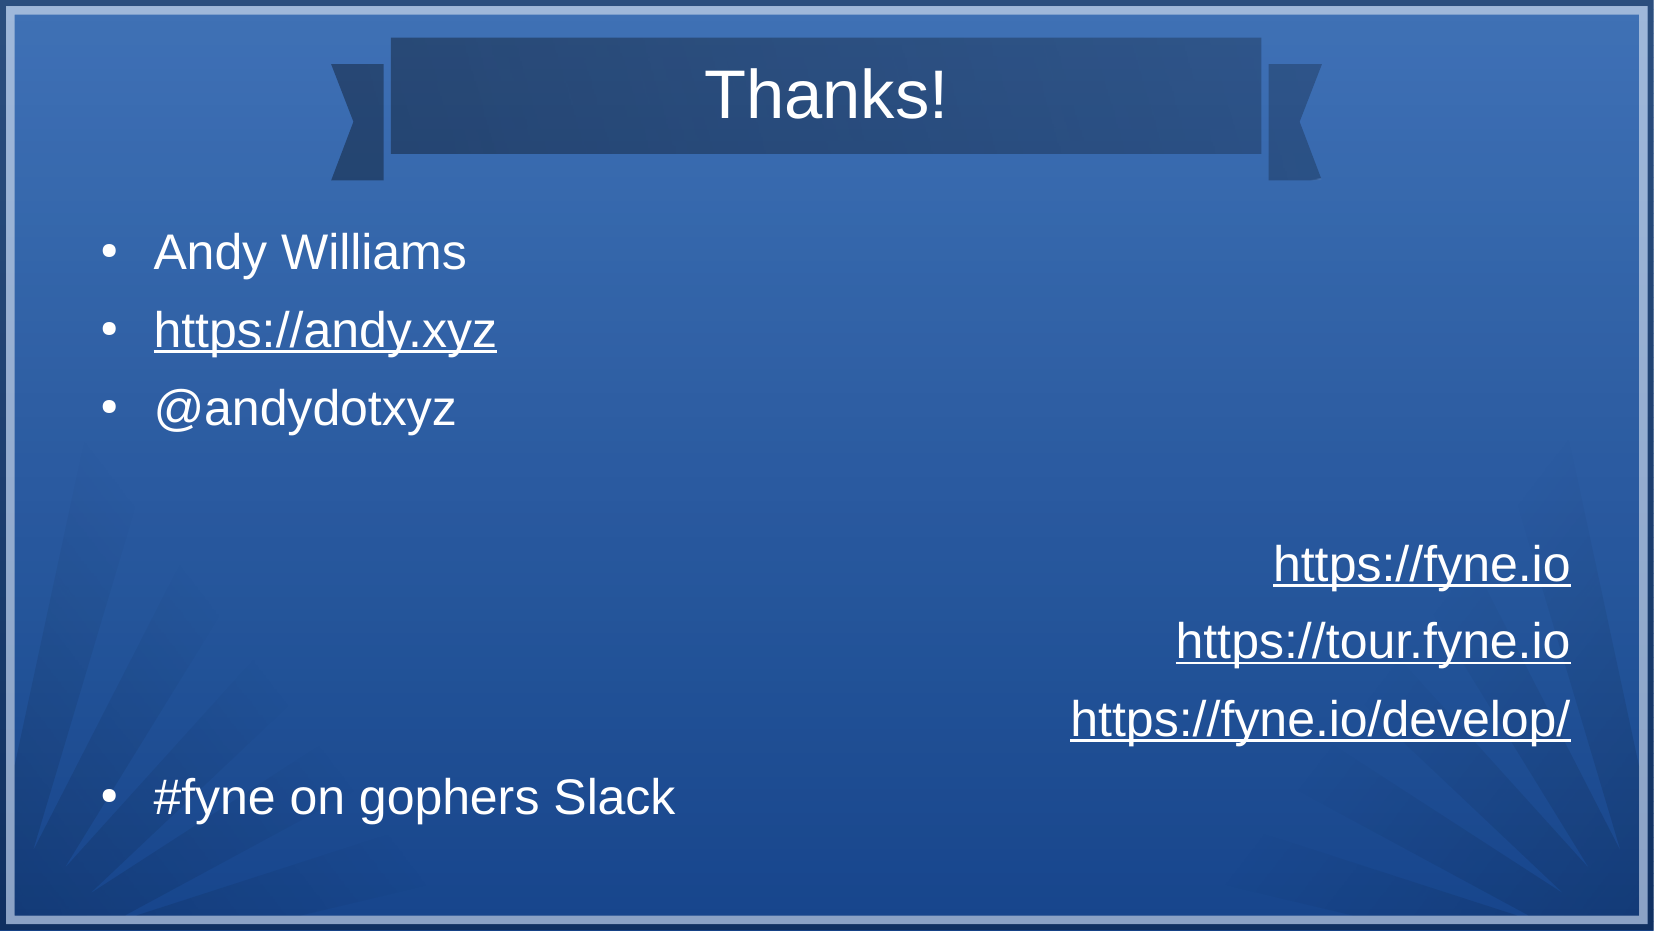

# Thanks!
Andy Williams
https://andy.xyz
@andydotxyz
https://fyne.io
https://tour.fyne.io
https://fyne.io/develop/
#fyne on gophers Slack